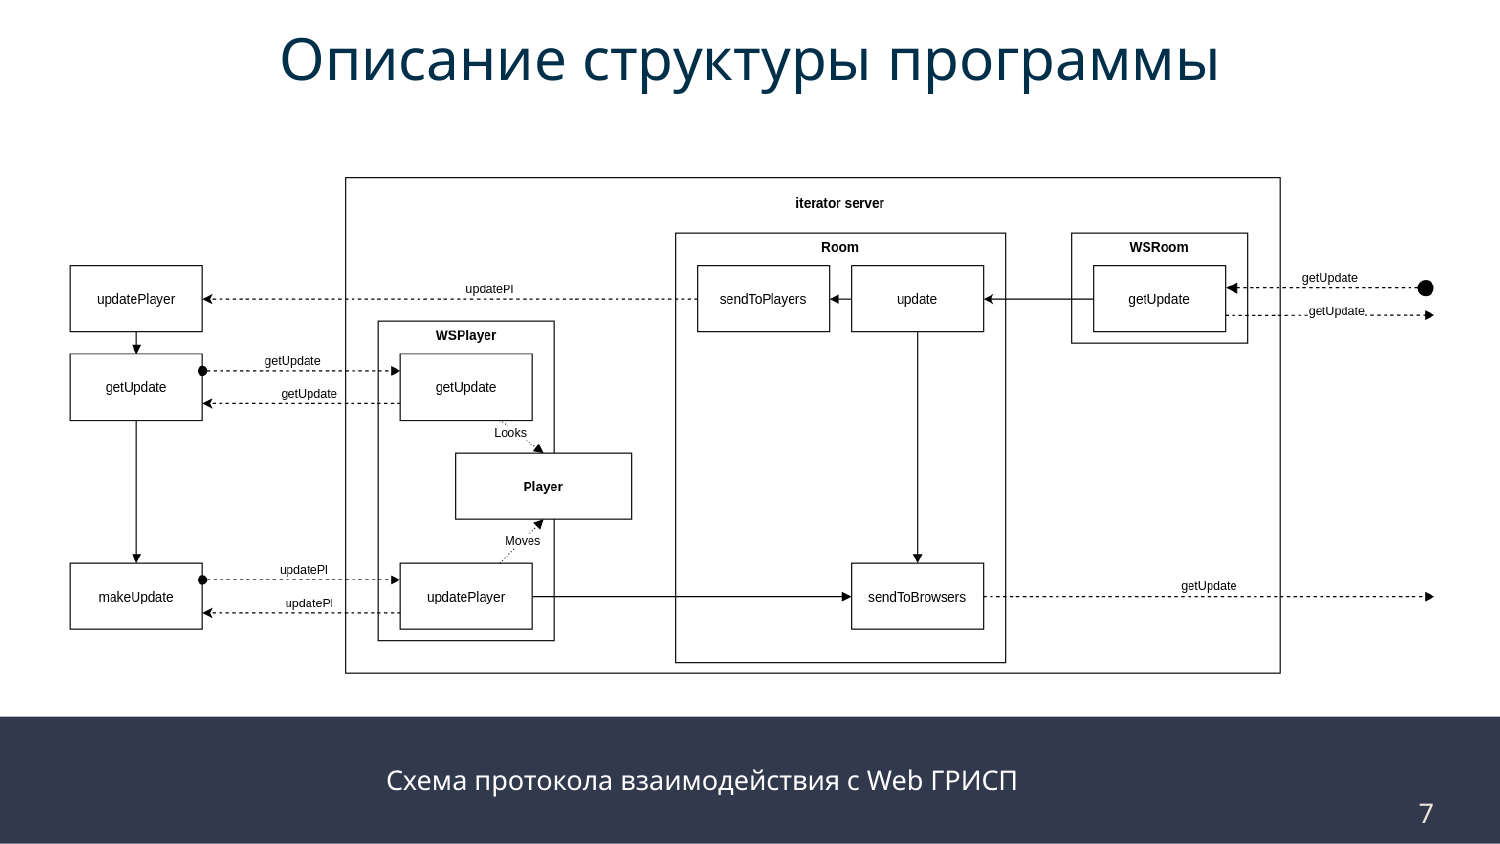

Описание структуры программы
7
# Схема протокола взаимодействия с Web ГРИСП